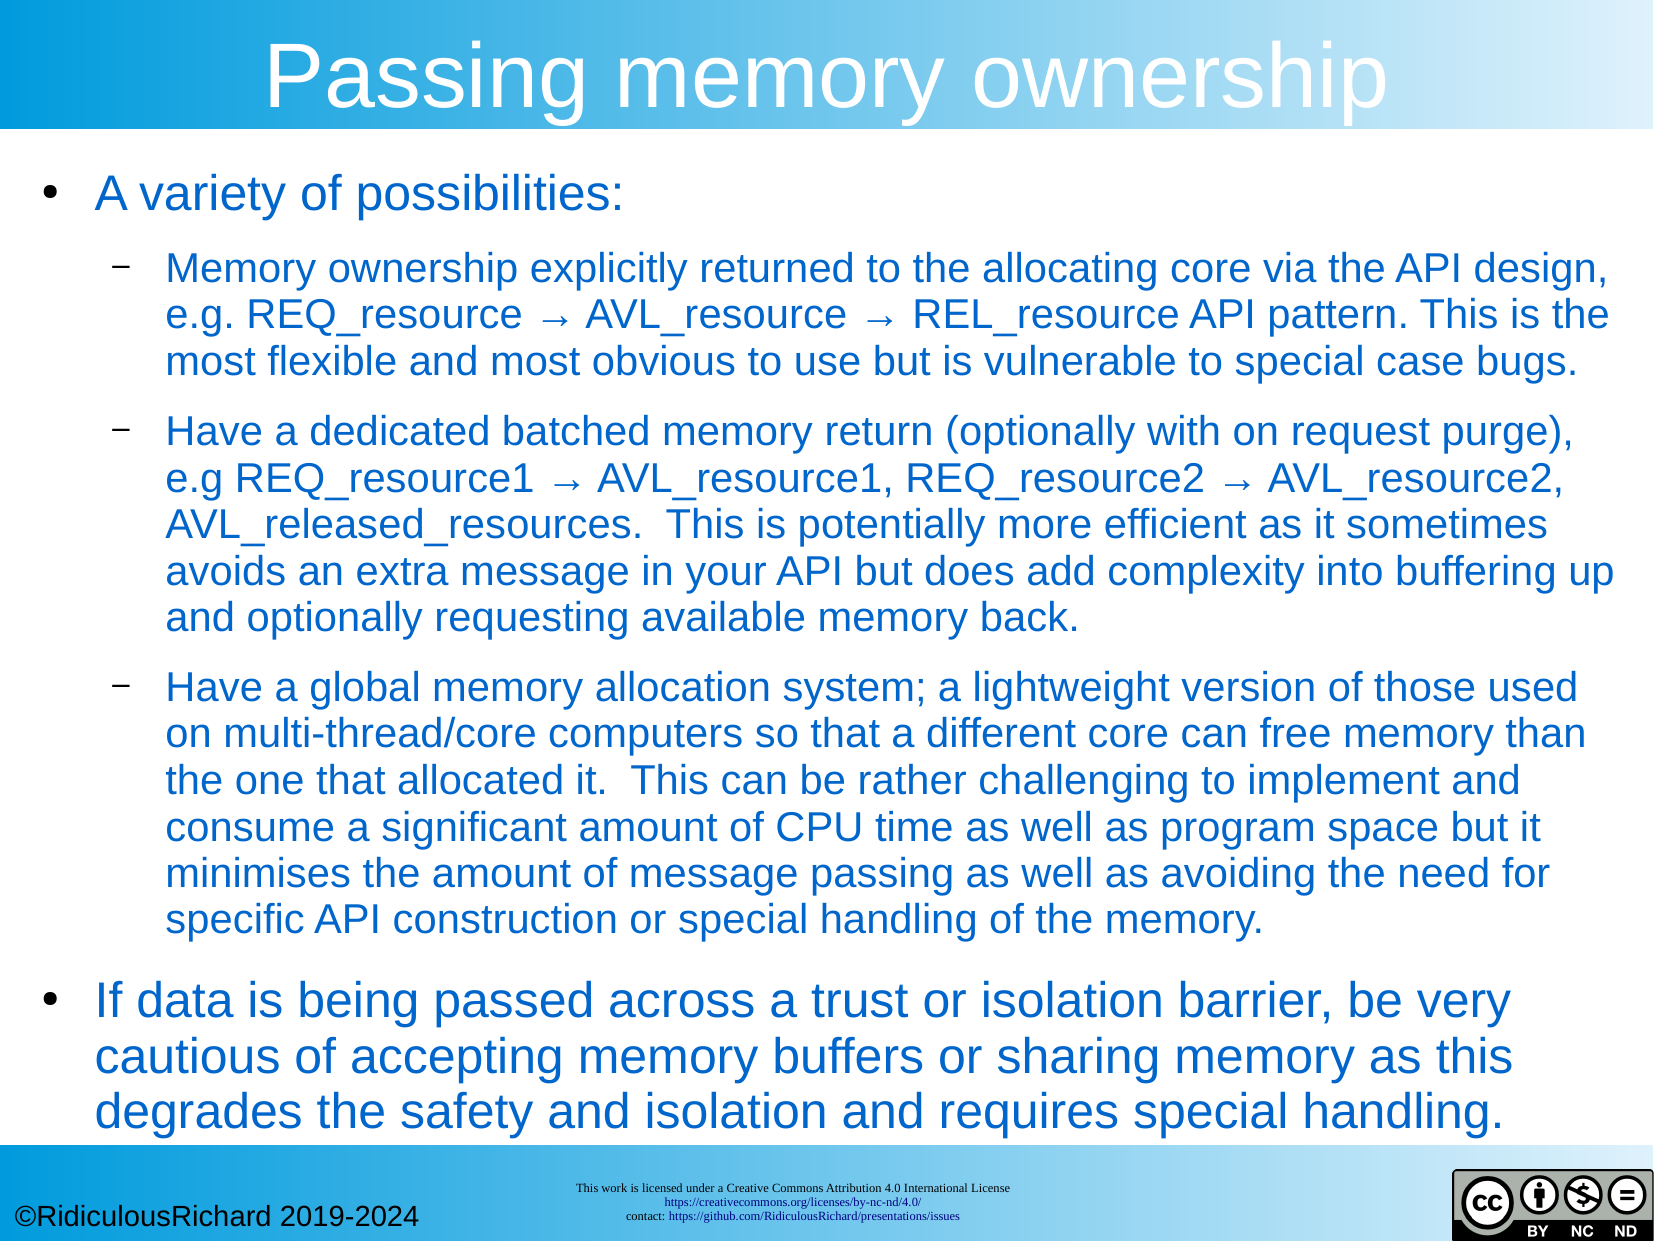

# Passing memory ownership
A variety of possibilities:
Memory ownership explicitly returned to the allocating core via the API design, e.g. REQ_resource → AVL_resource → REL_resource API pattern. This is the most flexible and most obvious to use but is vulnerable to special case bugs.
Have a dedicated batched memory return (optionally with on request purge), e.g REQ_resource1 → AVL_resource1, REQ_resource2 → AVL_resource2, AVL_released_resources. This is potentially more efficient as it sometimes avoids an extra message in your API but does add complexity into buffering up and optionally requesting available memory back.
Have a global memory allocation system; a lightweight version of those used on multi-thread/core computers so that a different core can free memory than the one that allocated it. This can be rather challenging to implement and consume a significant amount of CPU time as well as program space but it minimises the amount of message passing as well as avoiding the need for specific API construction or special handling of the memory.
If data is being passed across a trust or isolation barrier, be very cautious of accepting memory buffers or sharing memory as this degrades the safety and isolation and requires special handling.